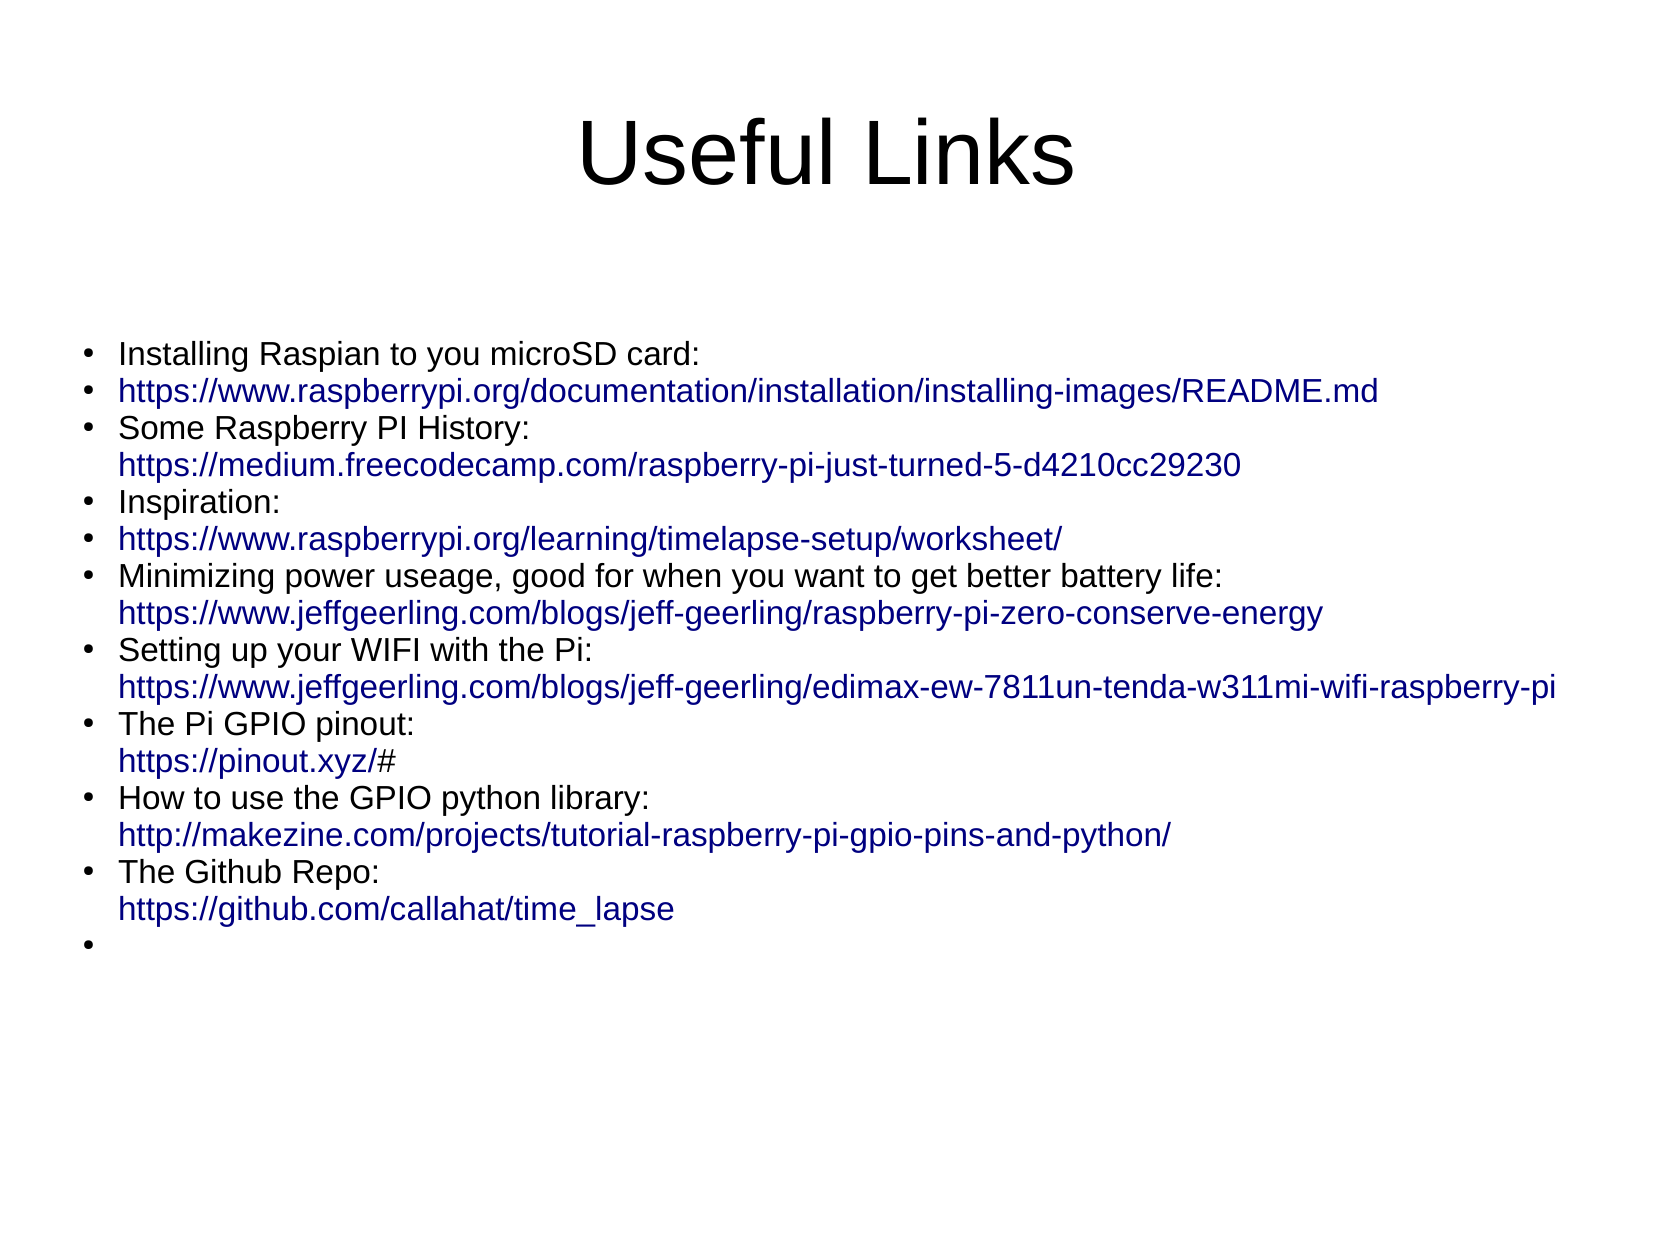

Useful Links
# Installing Raspian to you microSD card:
https://www.raspberrypi.org/documentation/installation/installing-images/README.md
Some Raspberry PI History:
https://medium.freecodecamp.com/raspberry-pi-just-turned-5-d4210cc29230
Inspiration:
https://www.raspberrypi.org/learning/timelapse-setup/worksheet/
Minimizing power useage, good for when you want to get better battery life:
https://www.jeffgeerling.com/blogs/jeff-geerling/raspberry-pi-zero-conserve-energy
Setting up your WIFI with the Pi:
https://www.jeffgeerling.com/blogs/jeff-geerling/edimax-ew-7811un-tenda-w311mi-wifi-raspberry-pi
The Pi GPIO pinout:
https://pinout.xyz/#
How to use the GPIO python library:
http://makezine.com/projects/tutorial-raspberry-pi-gpio-pins-and-python/
The Github Repo:
https://github.com/callahat/time_lapse